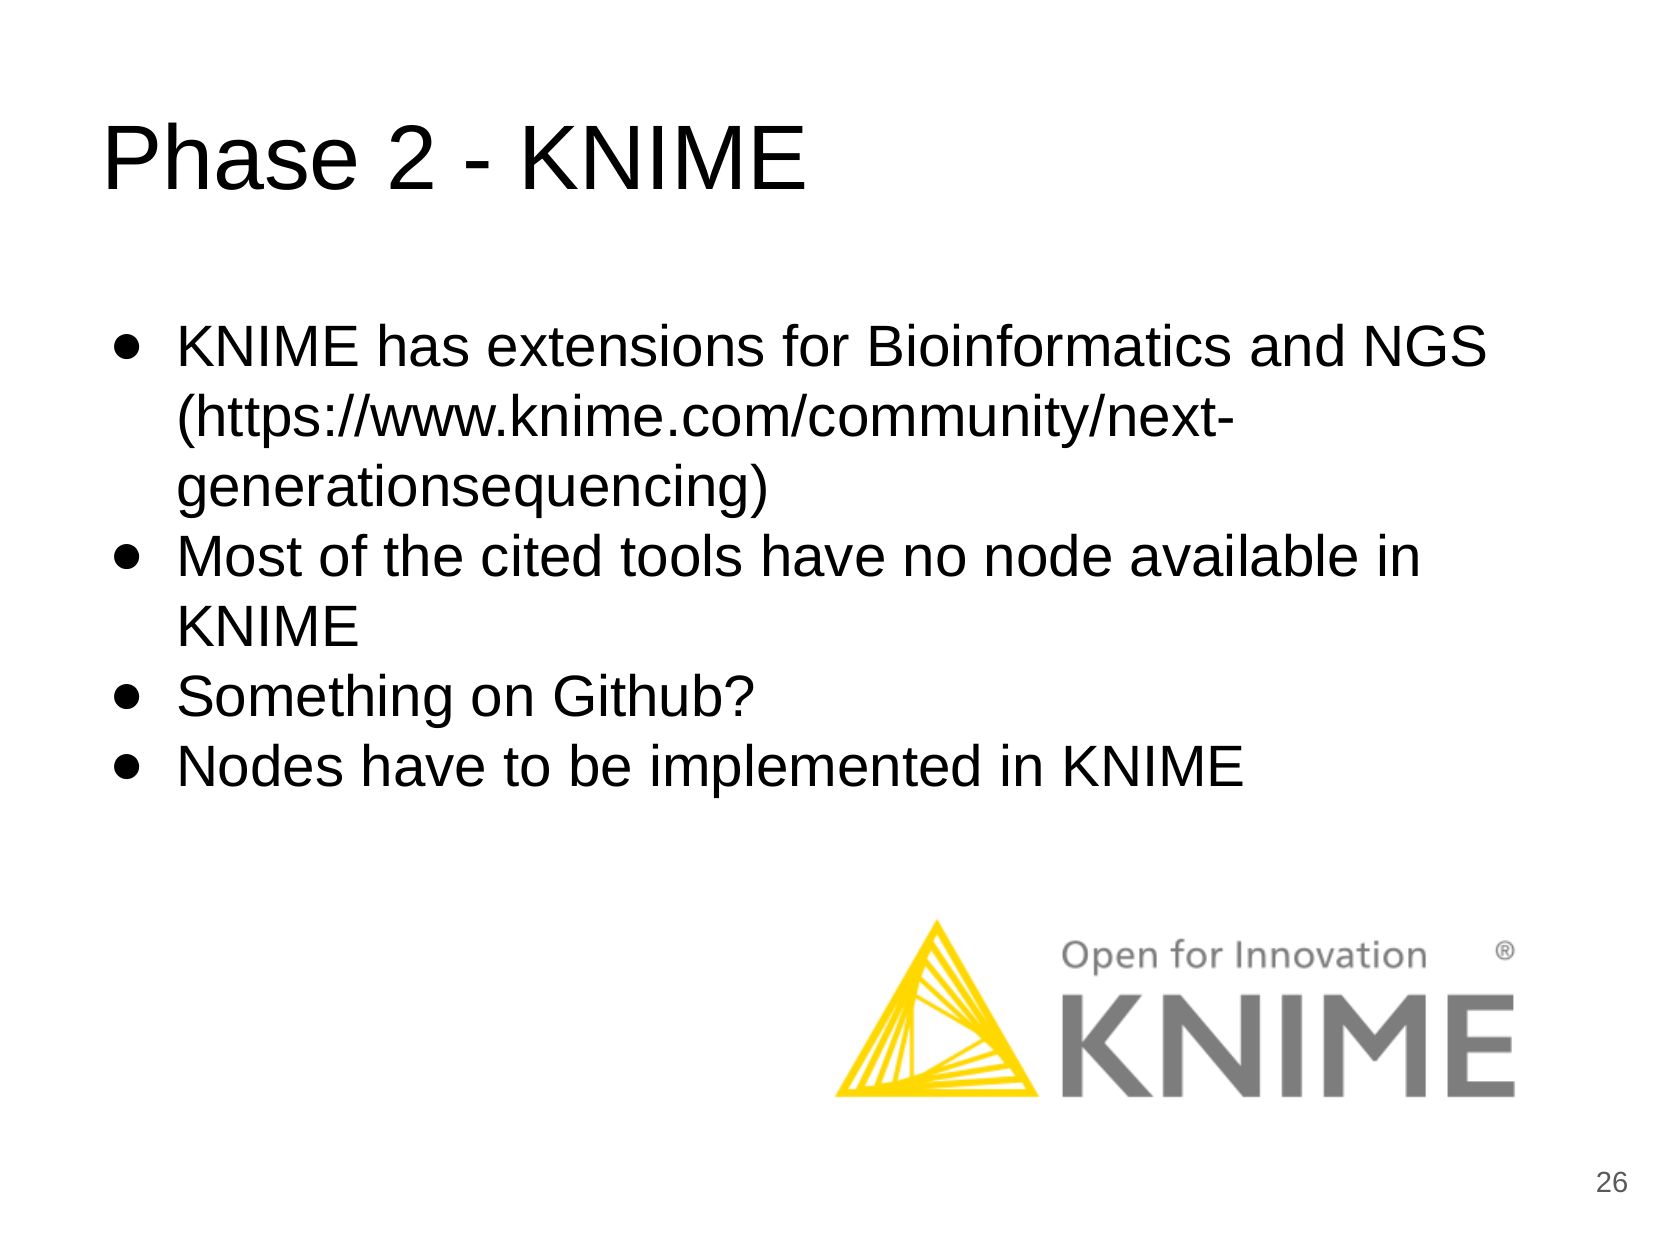

# Phase 2 - KNIME
KNIME has extensions for Bioinformatics and NGS (https://www.knime.com/community/next-generationsequencing)
Most of the cited tools have no node available in KNIME
Something on Github?
Nodes have to be implemented in KNIME